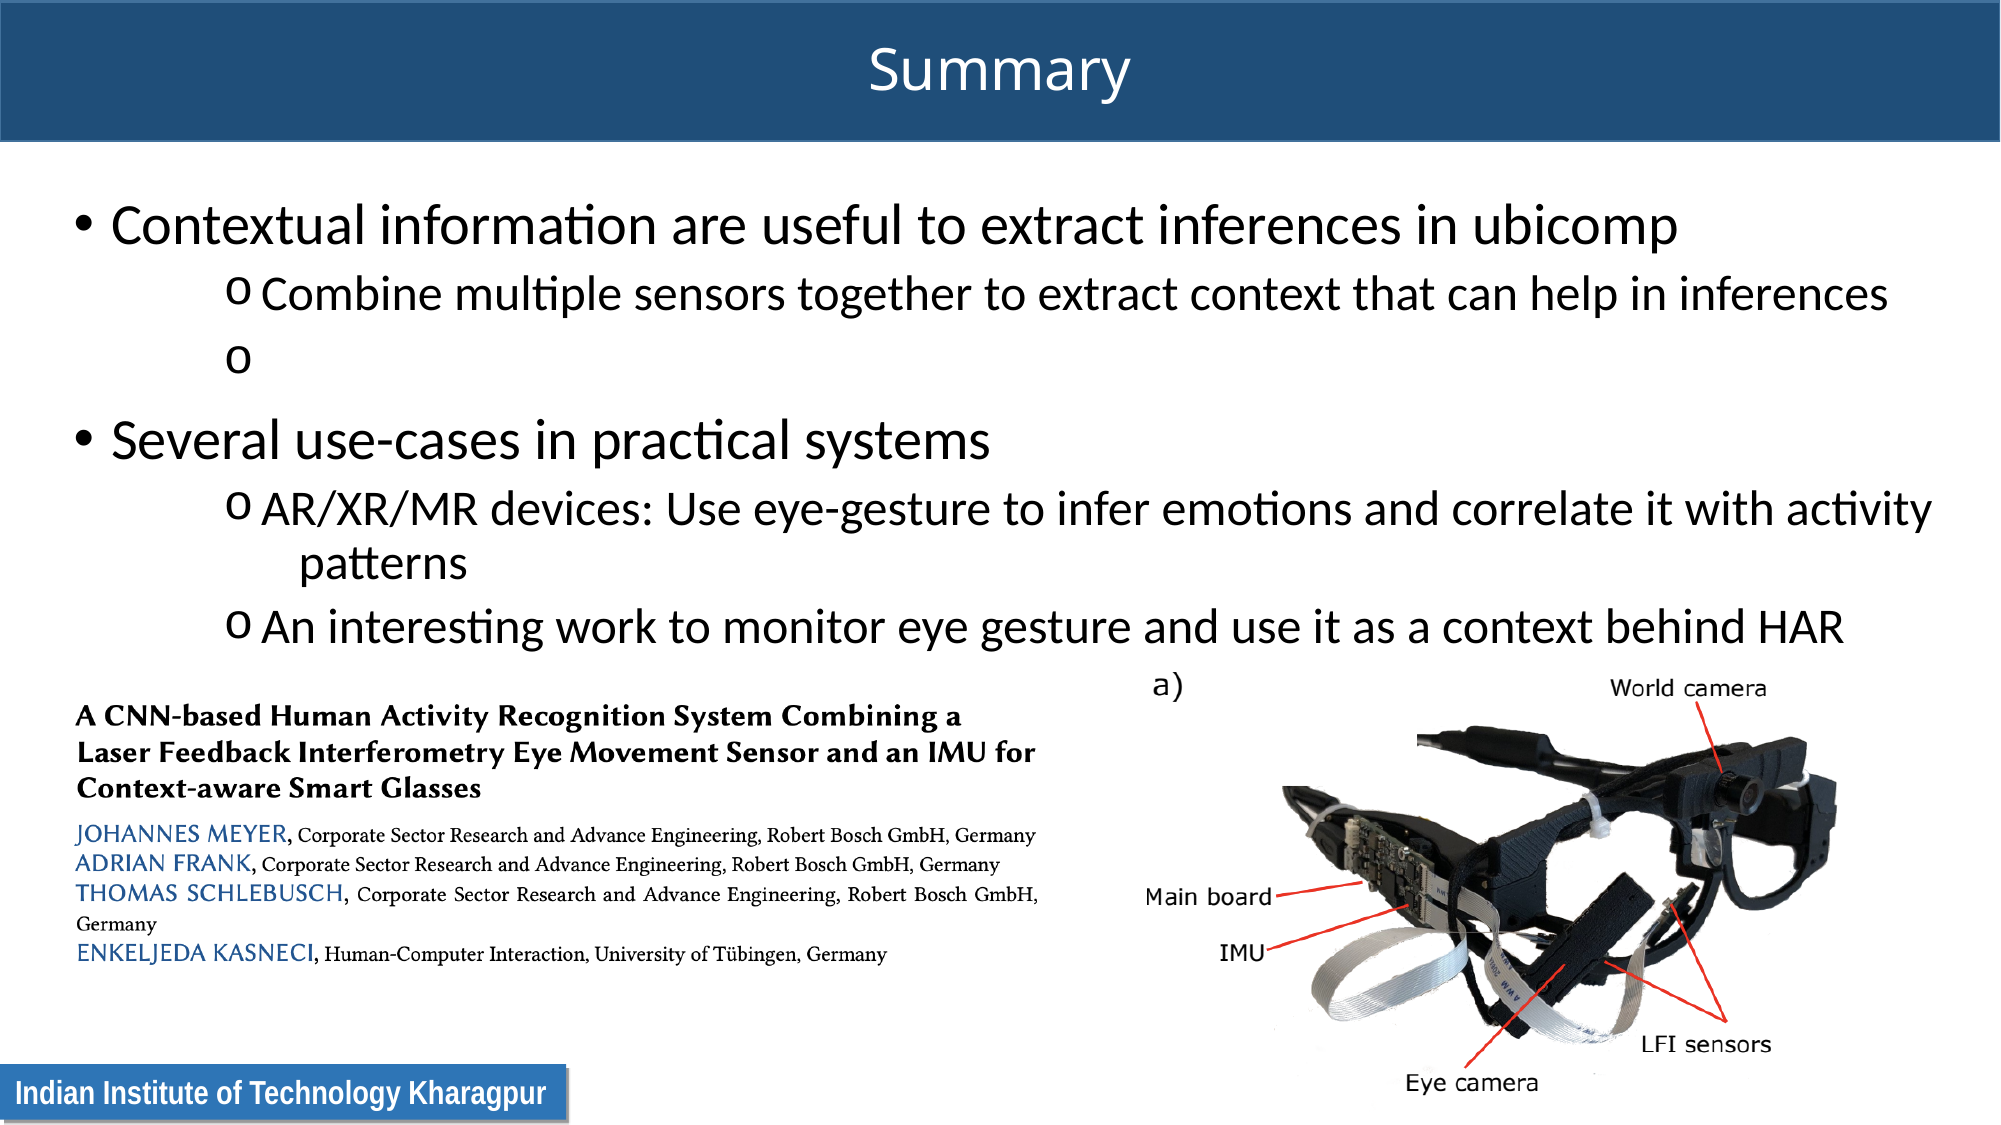

Summary
# Contextual information are useful to extract inferences in ubicomp
Combine multiple sensors together to extract context that can help in inferences
Several use-cases in practical systems
AR/XR/MR devices: Use eye-gesture to infer emotions and correlate it with activity patterns
An interesting work to monitor eye gesture and use it as a context behind HAR